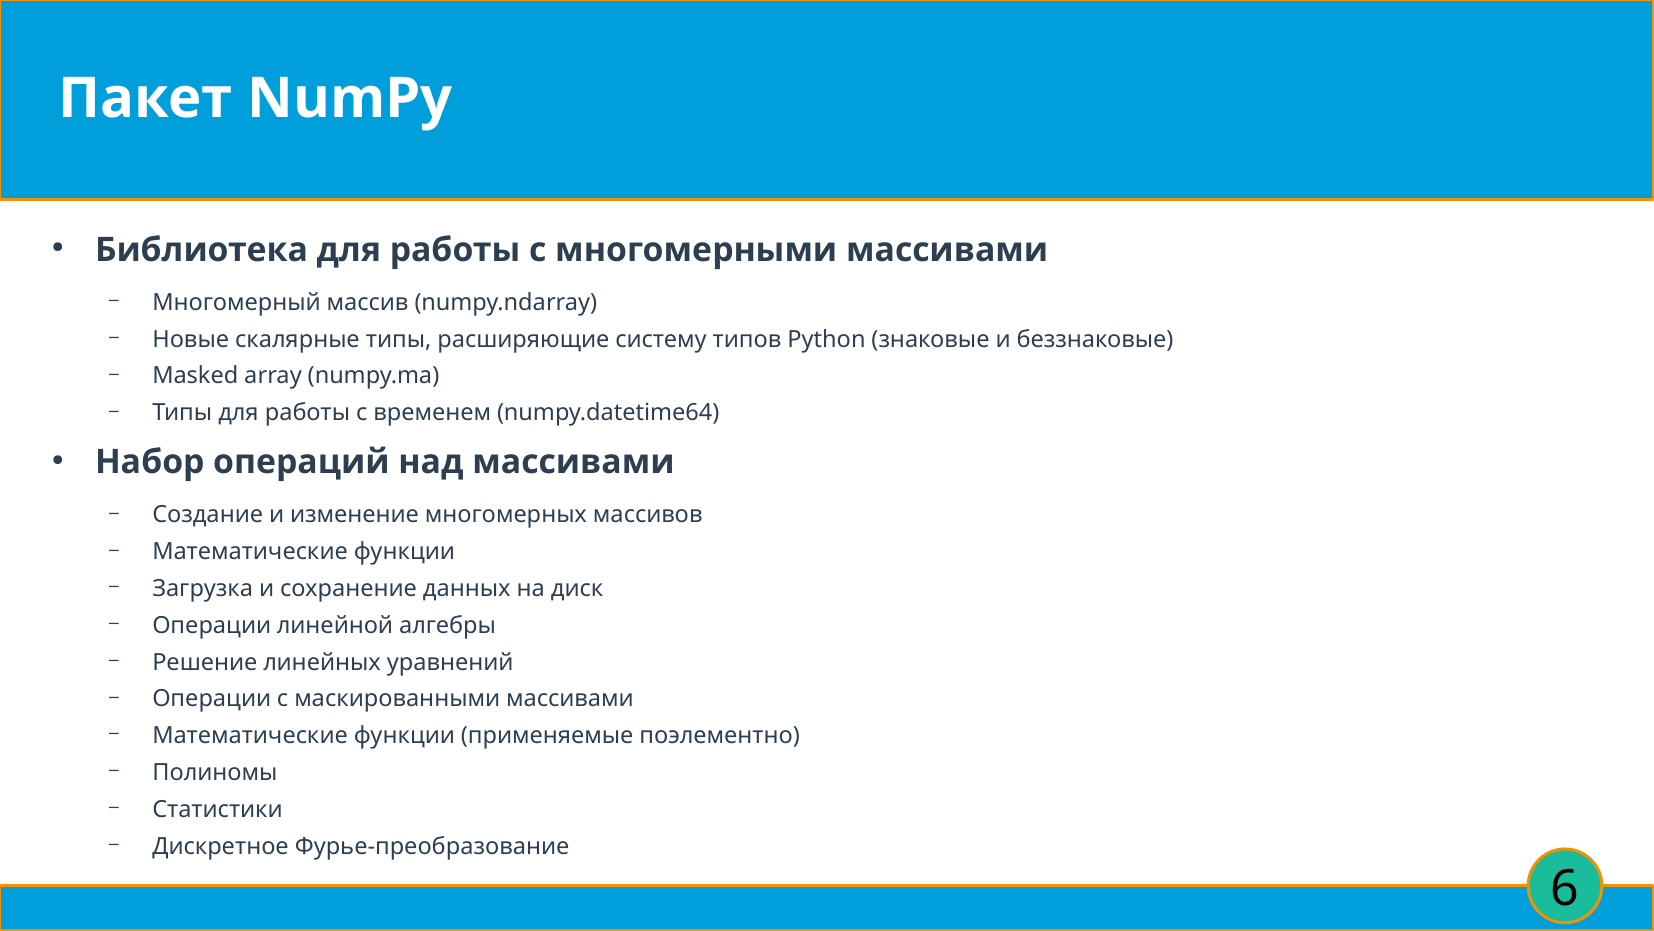

# Пакет NumPy
Библиотека для работы с многомерными массивами
Многомерный массив (numpy.ndarray)
Новые скалярные типы, расширяющие систему типов Python (знаковые и беззнаковые)
Masked array (numpy.ma)
Типы для работы с временем (numpy.datetime64)
Набор операций над массивами
Создание и изменение многомерных массивов
Математические функции
Загрузка и сохранение данных на диск
Операции линейной алгебры
Решение линейных уравнений
Операции с маскированными массивами
Математические функции (применяемые поэлементно)
Полиномы
Статистики
Дискретное Фурье-преобразование